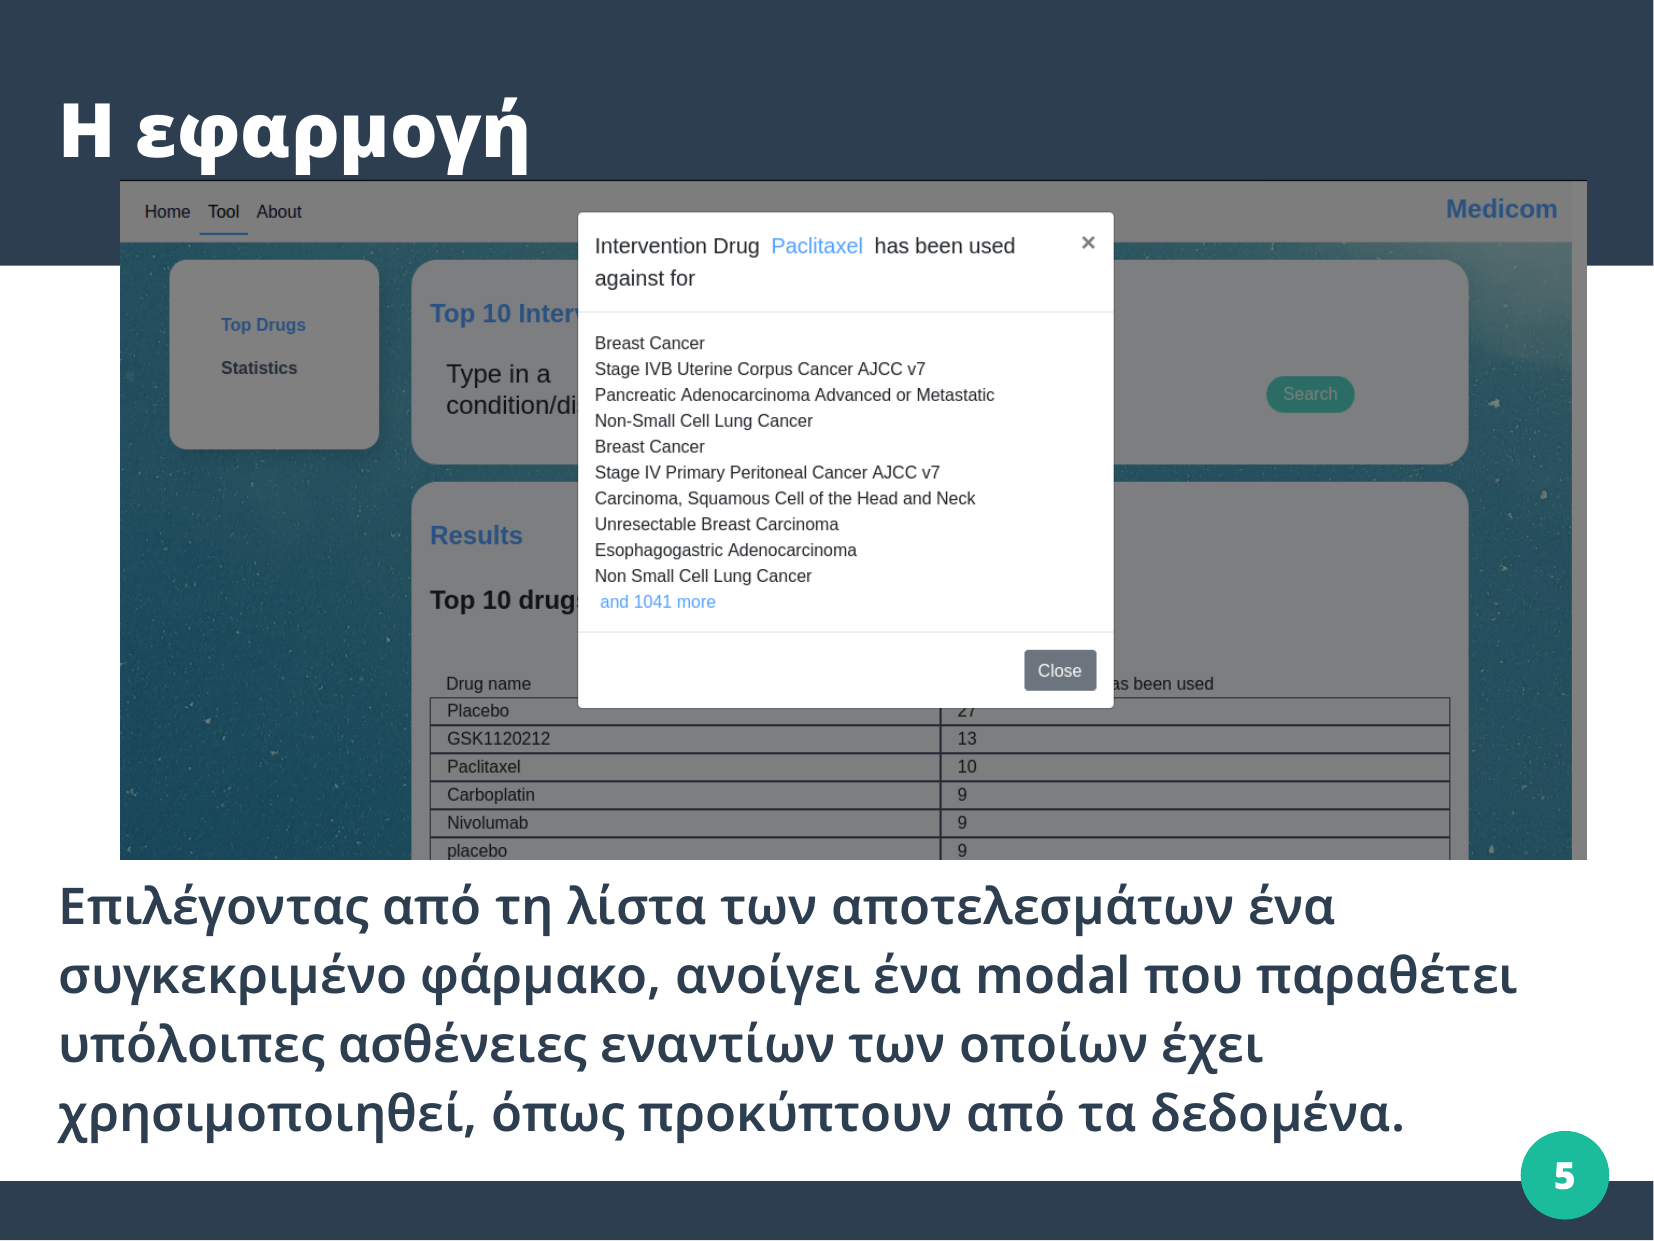

# Η εφαρμογή
Επιλέγοντας από τη λίστα των αποτελεσμάτων ένα συγκεκριμένο φάρμακο, ανοίγει ένα modal που παραθέτει υπόλοιπες ασθένειες εναντίων των οποίων έχει χρησιμοποιηθεί, όπως προκύπτουν από τα δεδομένα.
5